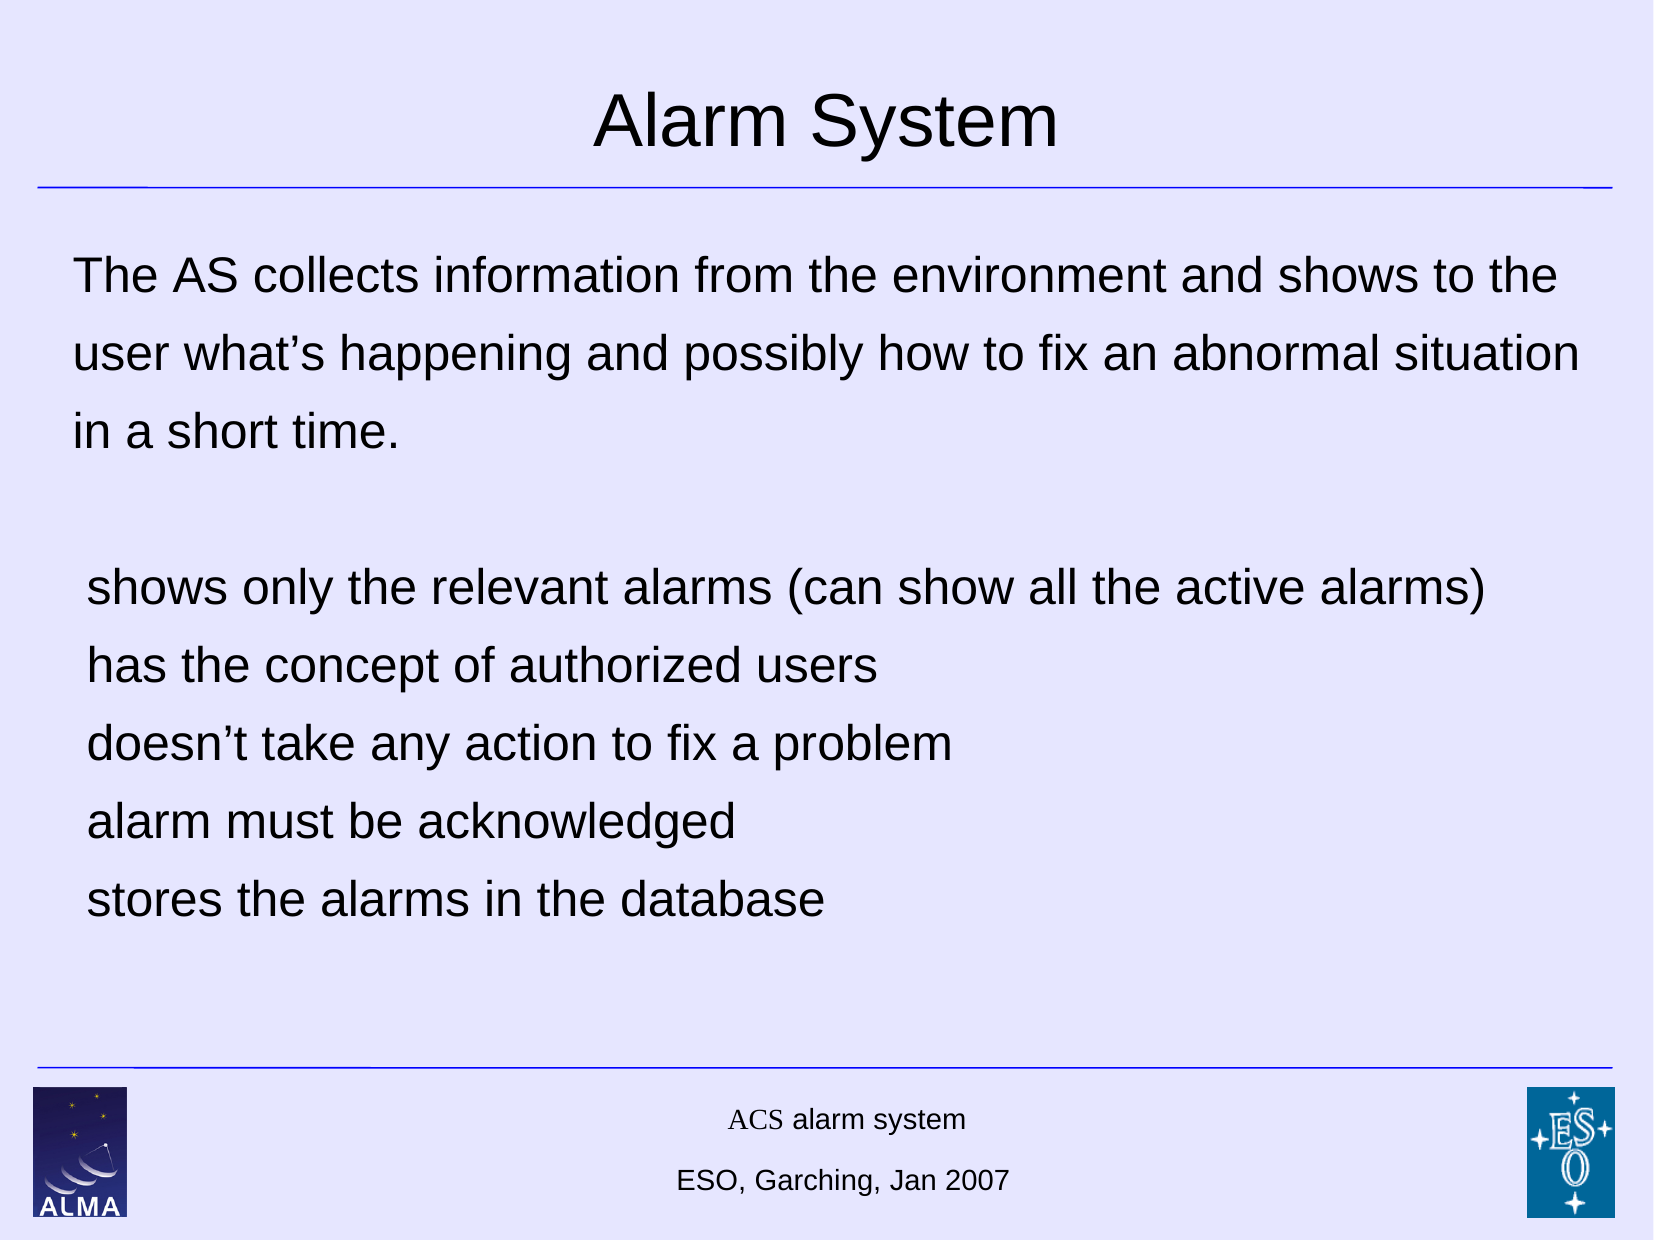

# Alarm System
The AS collects information from the environment and shows to the user what’s happening and possibly how to fix an abnormal situation in a short time.
 shows only the relevant alarms (can show all the active alarms)
 has the concept of authorized users
 doesn’t take any action to fix a problem
 alarm must be acknowledged
 stores the alarms in the database